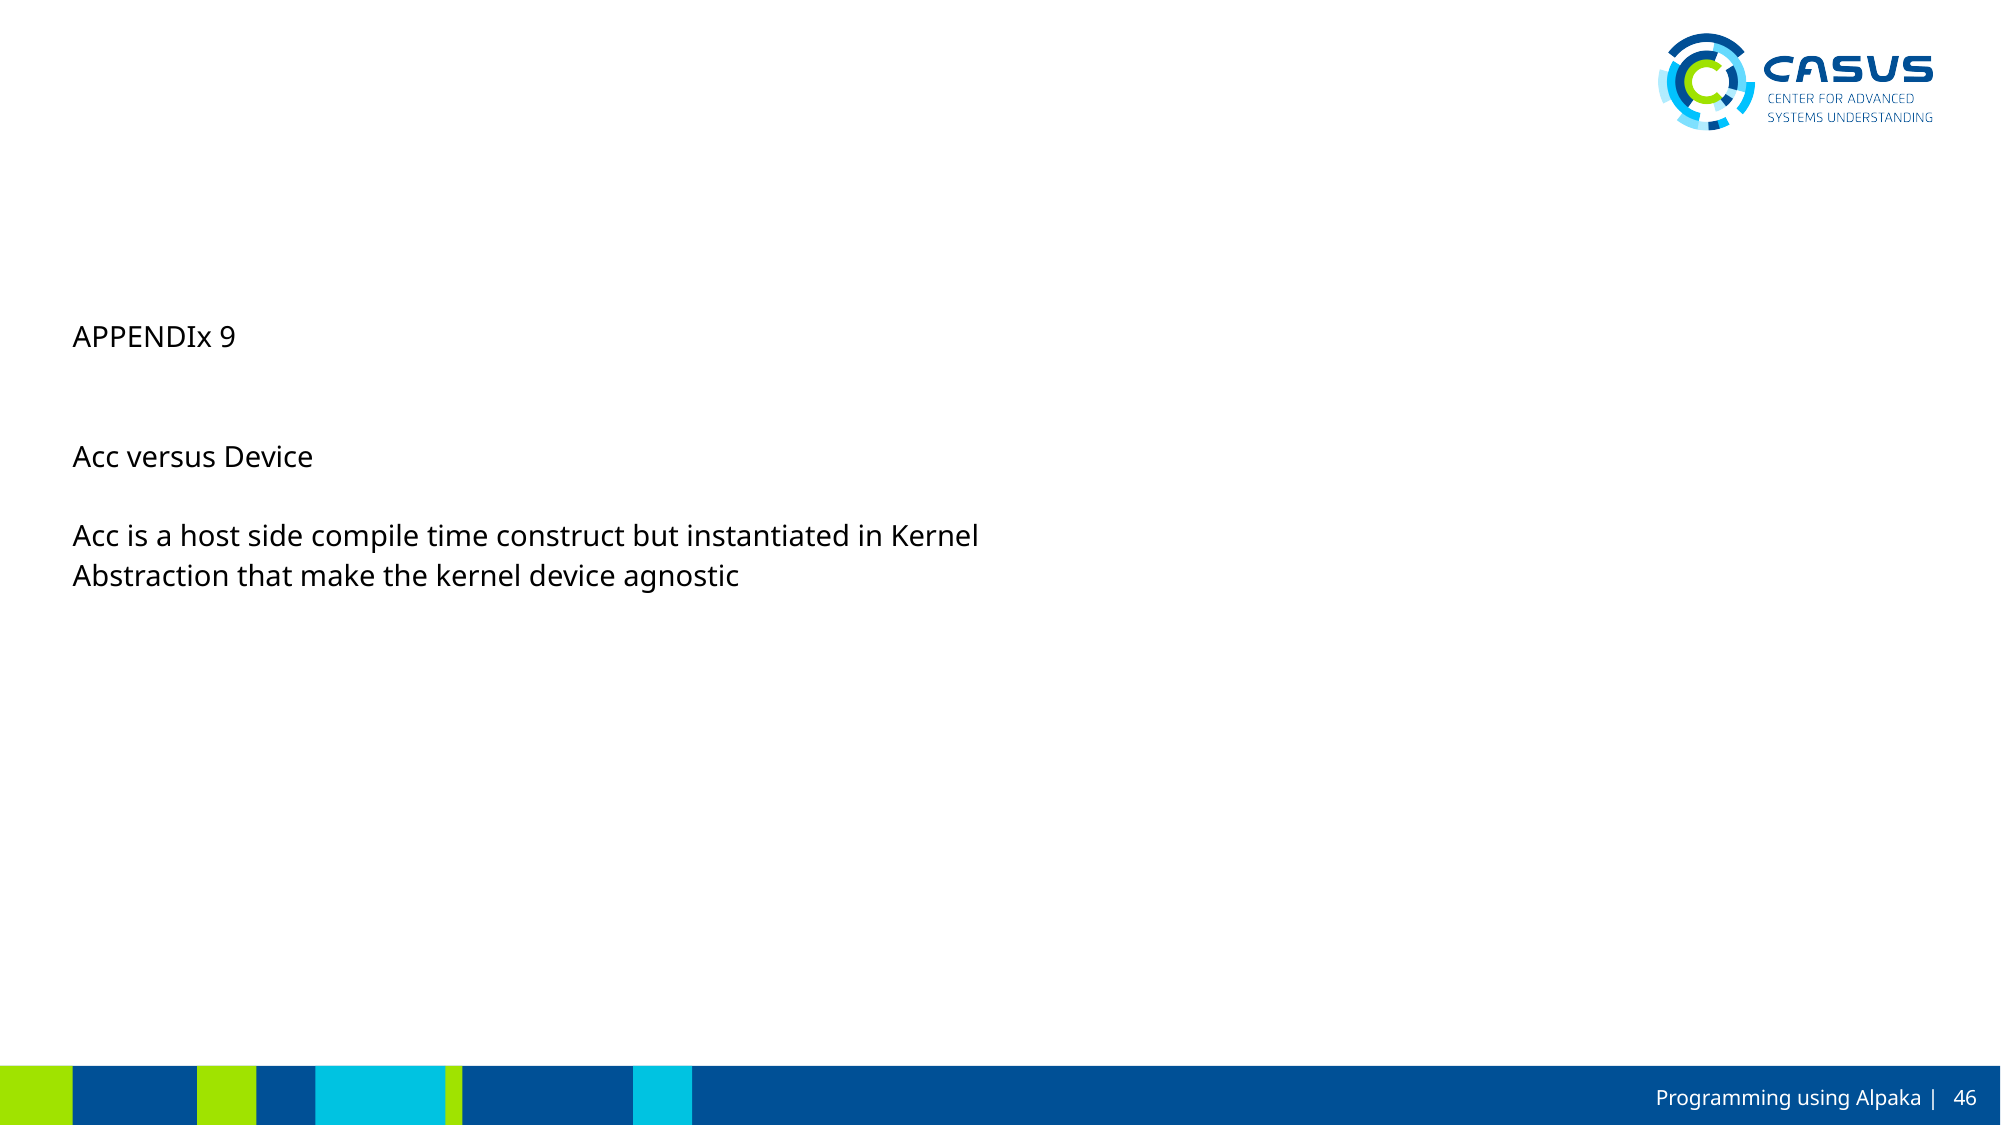

#
APPENDIx 9
Acc versus Device
Acc is a host side compile time construct but instantiated in Kernel
Abstraction that make the kernel device agnostic
Programming using Alpaka
46